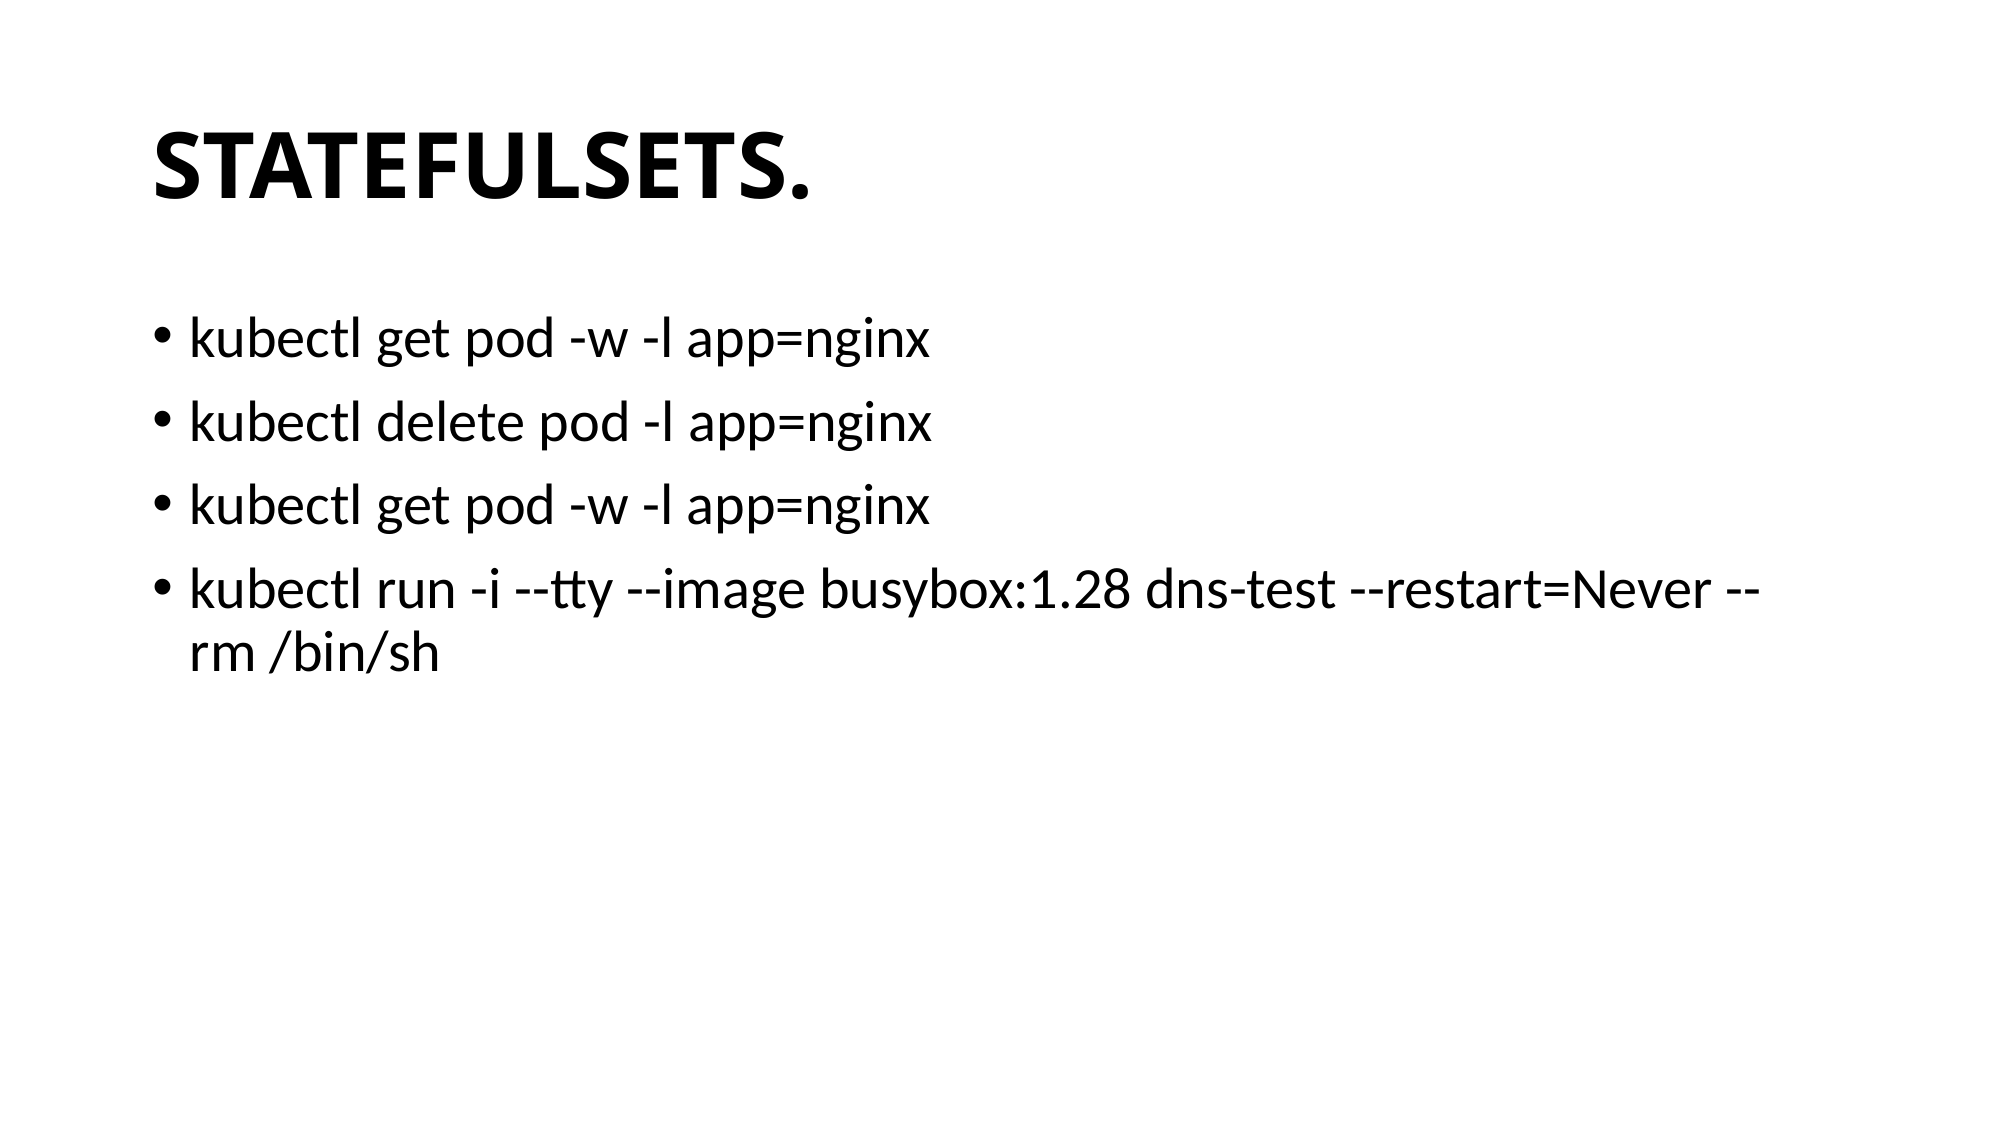

# STATEFULSETS.
kubectl get pod -w -l app=nginx
kubectl delete pod -l app=nginx
kubectl get pod -w -l app=nginx
kubectl run -i --tty --image busybox:1.28 dns-test --restart=Never --rm /bin/sh